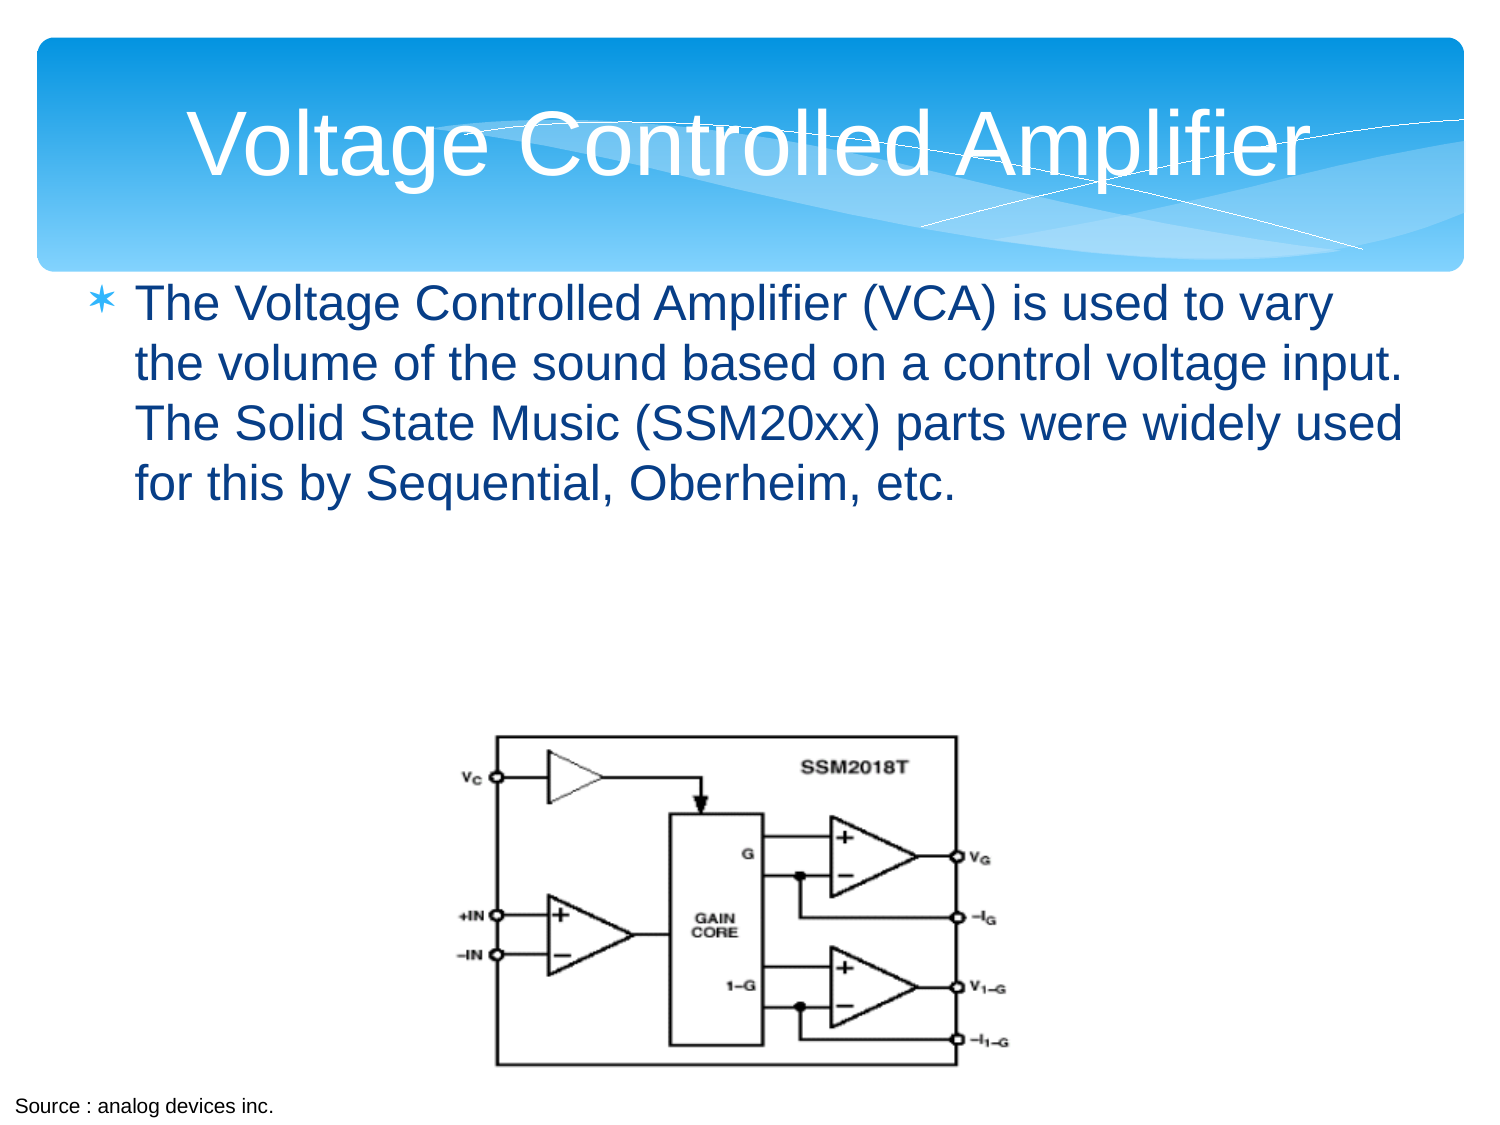

# Voltage Controlled Amplifier
The Voltage Controlled Amplifier (VCA) is used to vary the volume of the sound based on a control voltage input. The Solid State Music (SSM20xx) parts were widely used for this by Sequential, Oberheim, etc.
Source : analog devices inc.